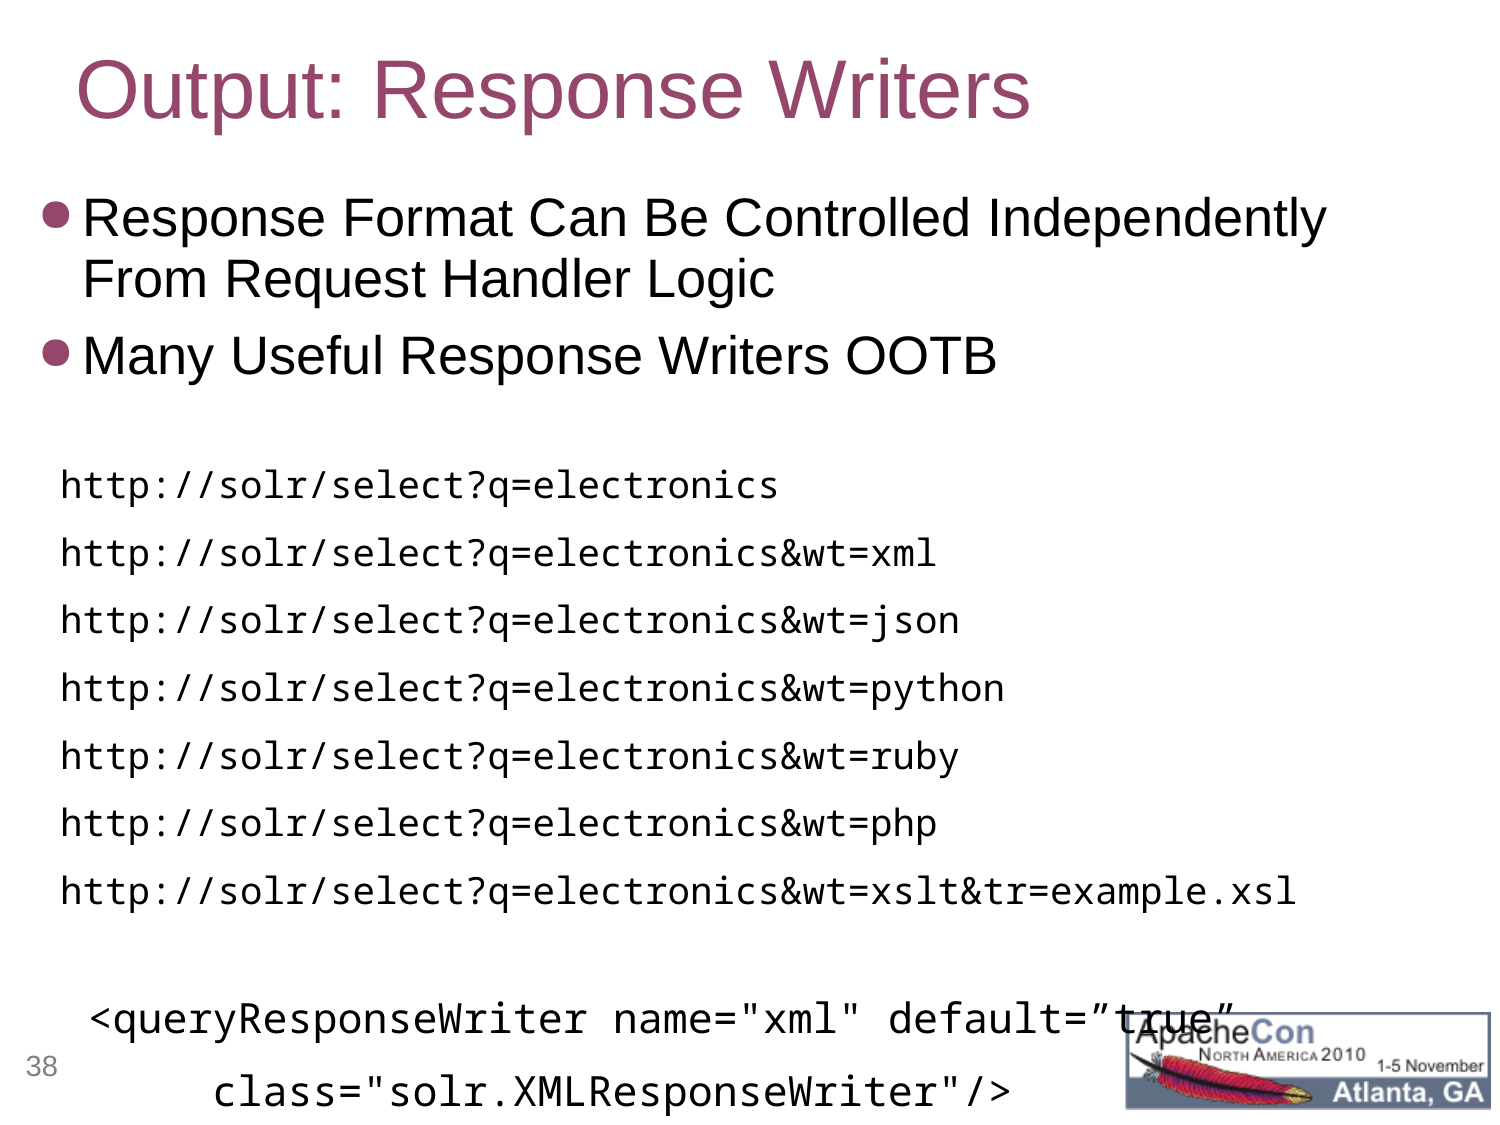

# Output: Response Writers
Response Format Can Be Controlled Independently From Request Handler Logic
Many Useful Response Writers OOTB
 http://solr/select?q=electronics
 http://solr/select?q=electronics&wt=xml
 http://solr/select?q=electronics&wt=json
 http://solr/select?q=electronics&wt=python
 http://solr/select?q=electronics&wt=ruby
 http://solr/select?q=electronics&wt=php
 http://solr/select?q=electronics&wt=xslt&tr=example.xsl
 <queryResponseWriter name="xml" default=”true”
 class="solr.XMLResponseWriter"/>
38